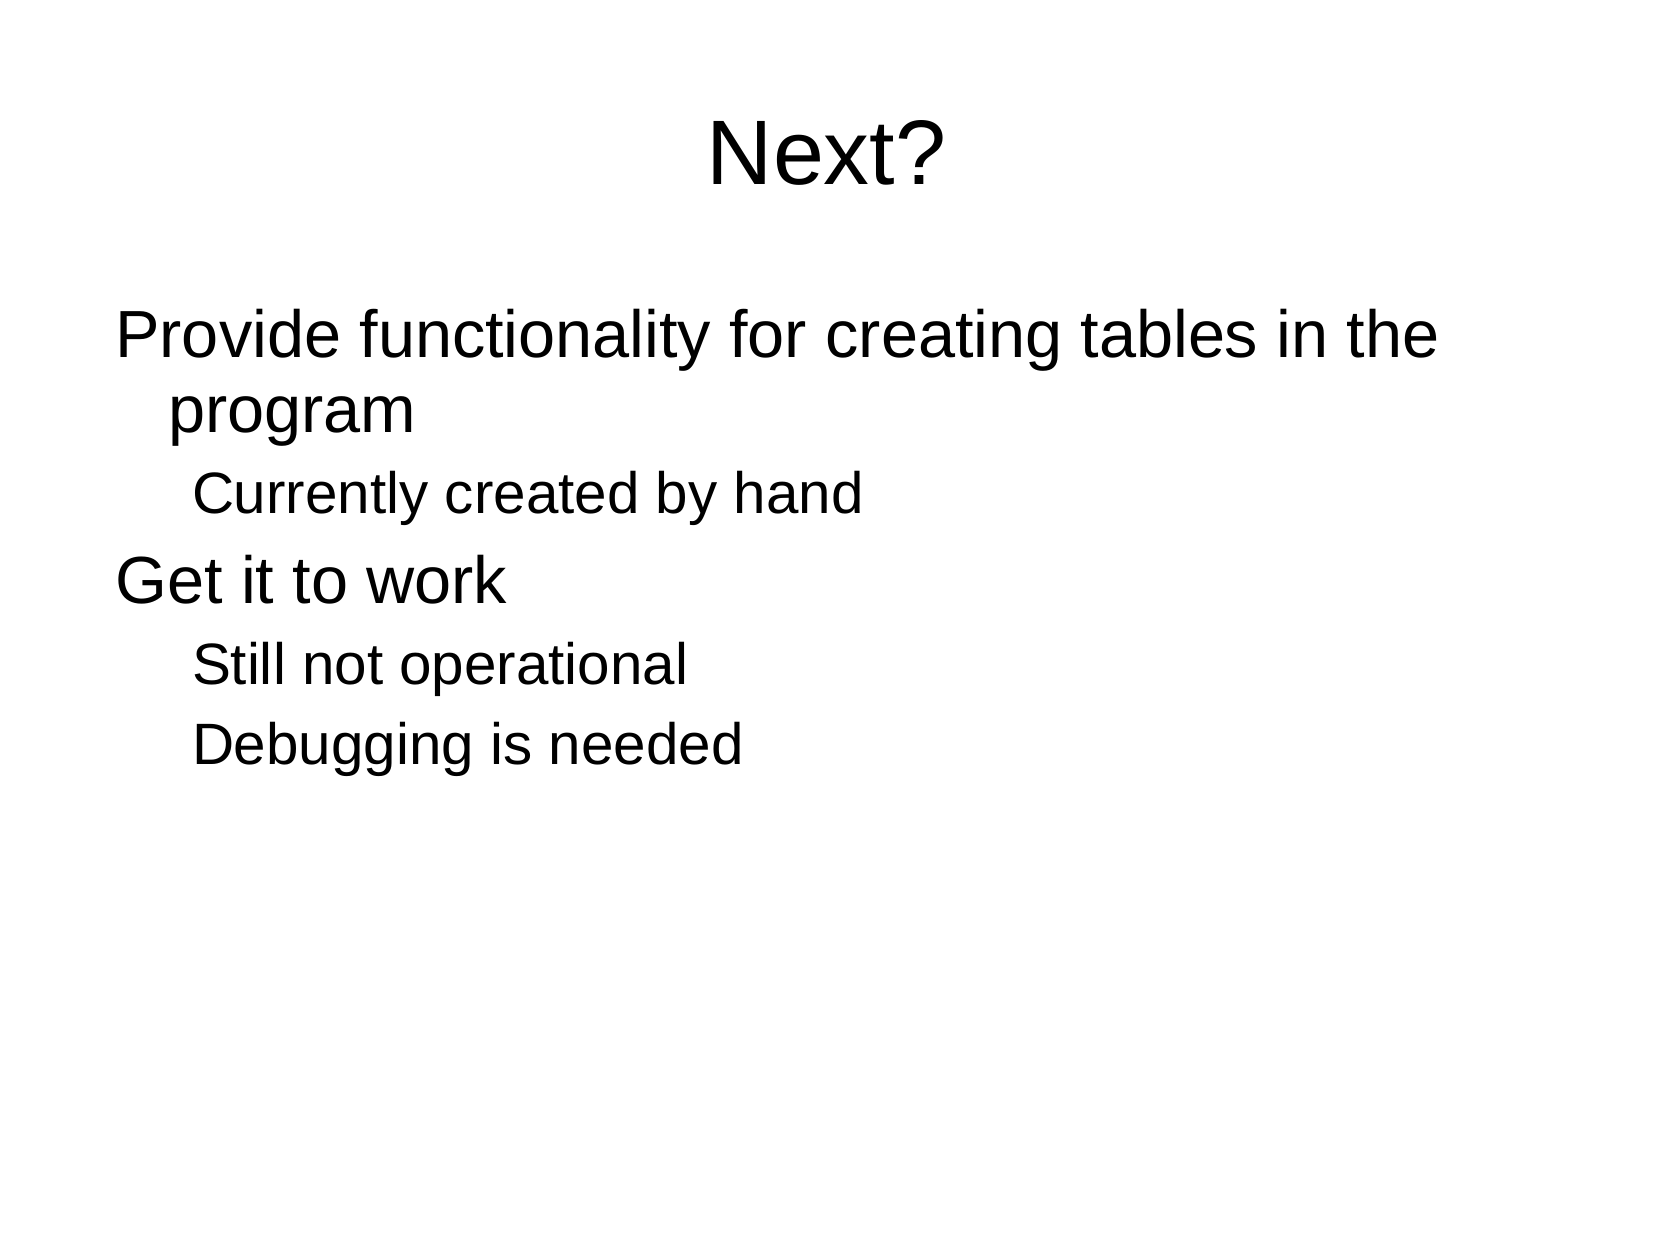

# Next?
Provide functionality for creating tables in the program
Currently created by hand
Get it to work
Still not operational
Debugging is needed